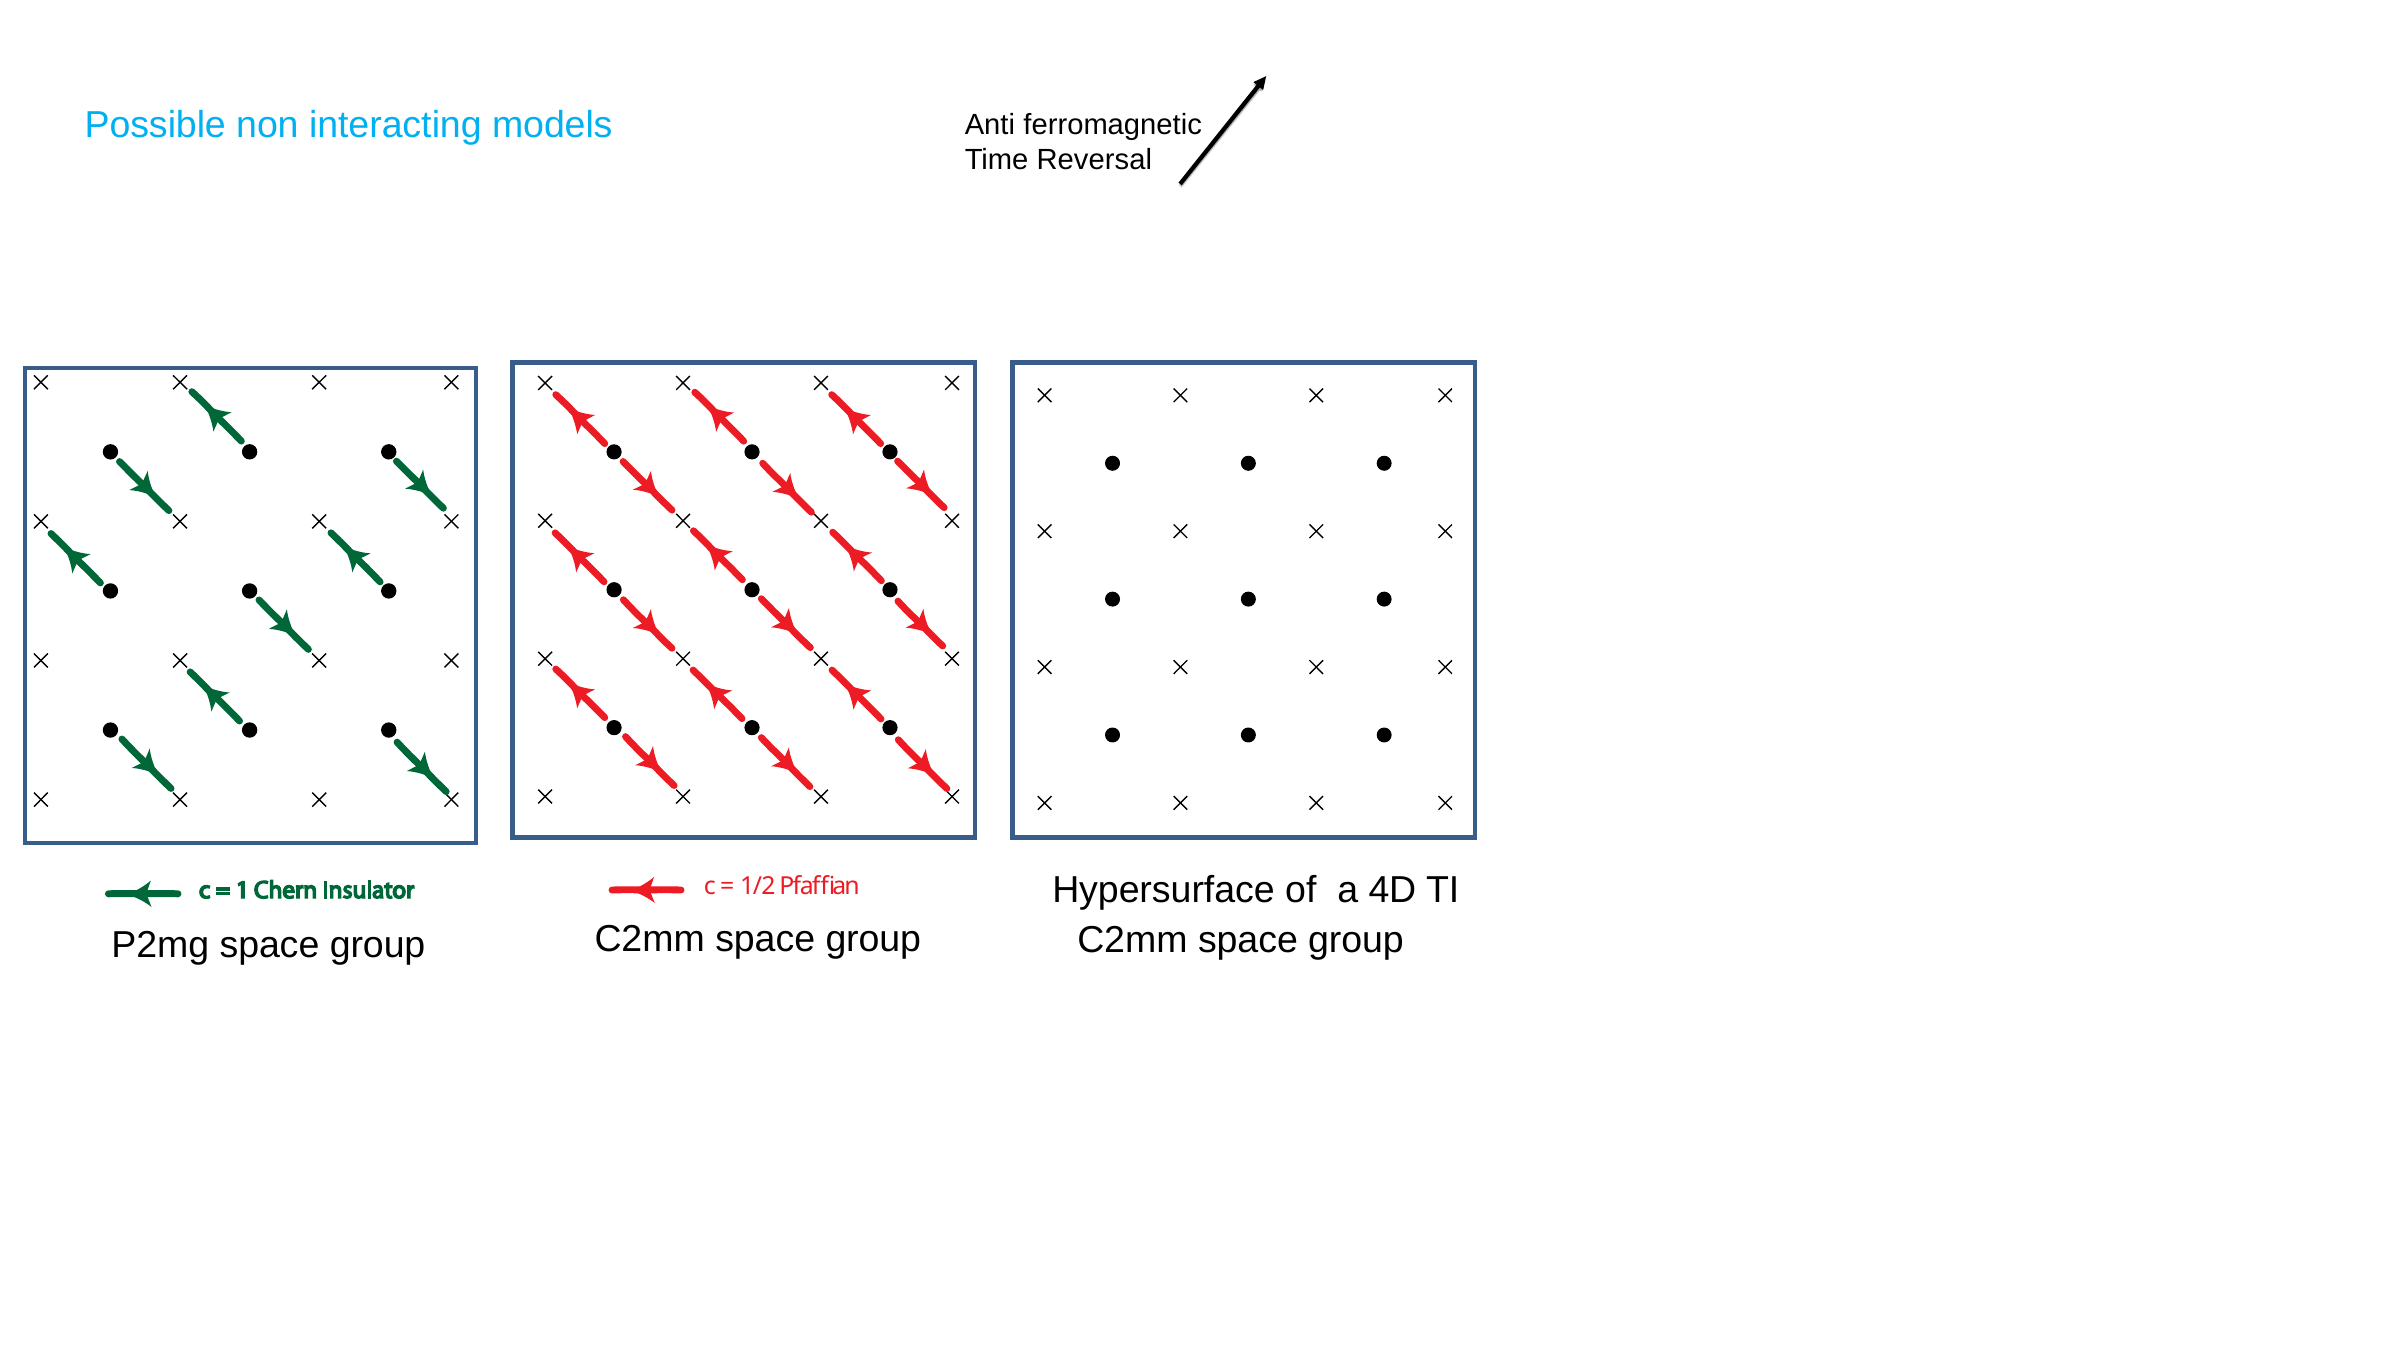

Possible non interacting models
Anti ferromagnetic
Time Reversal
Hypersurface of a 4D TI
C2mm space group
C2mm space group
P2mg space group